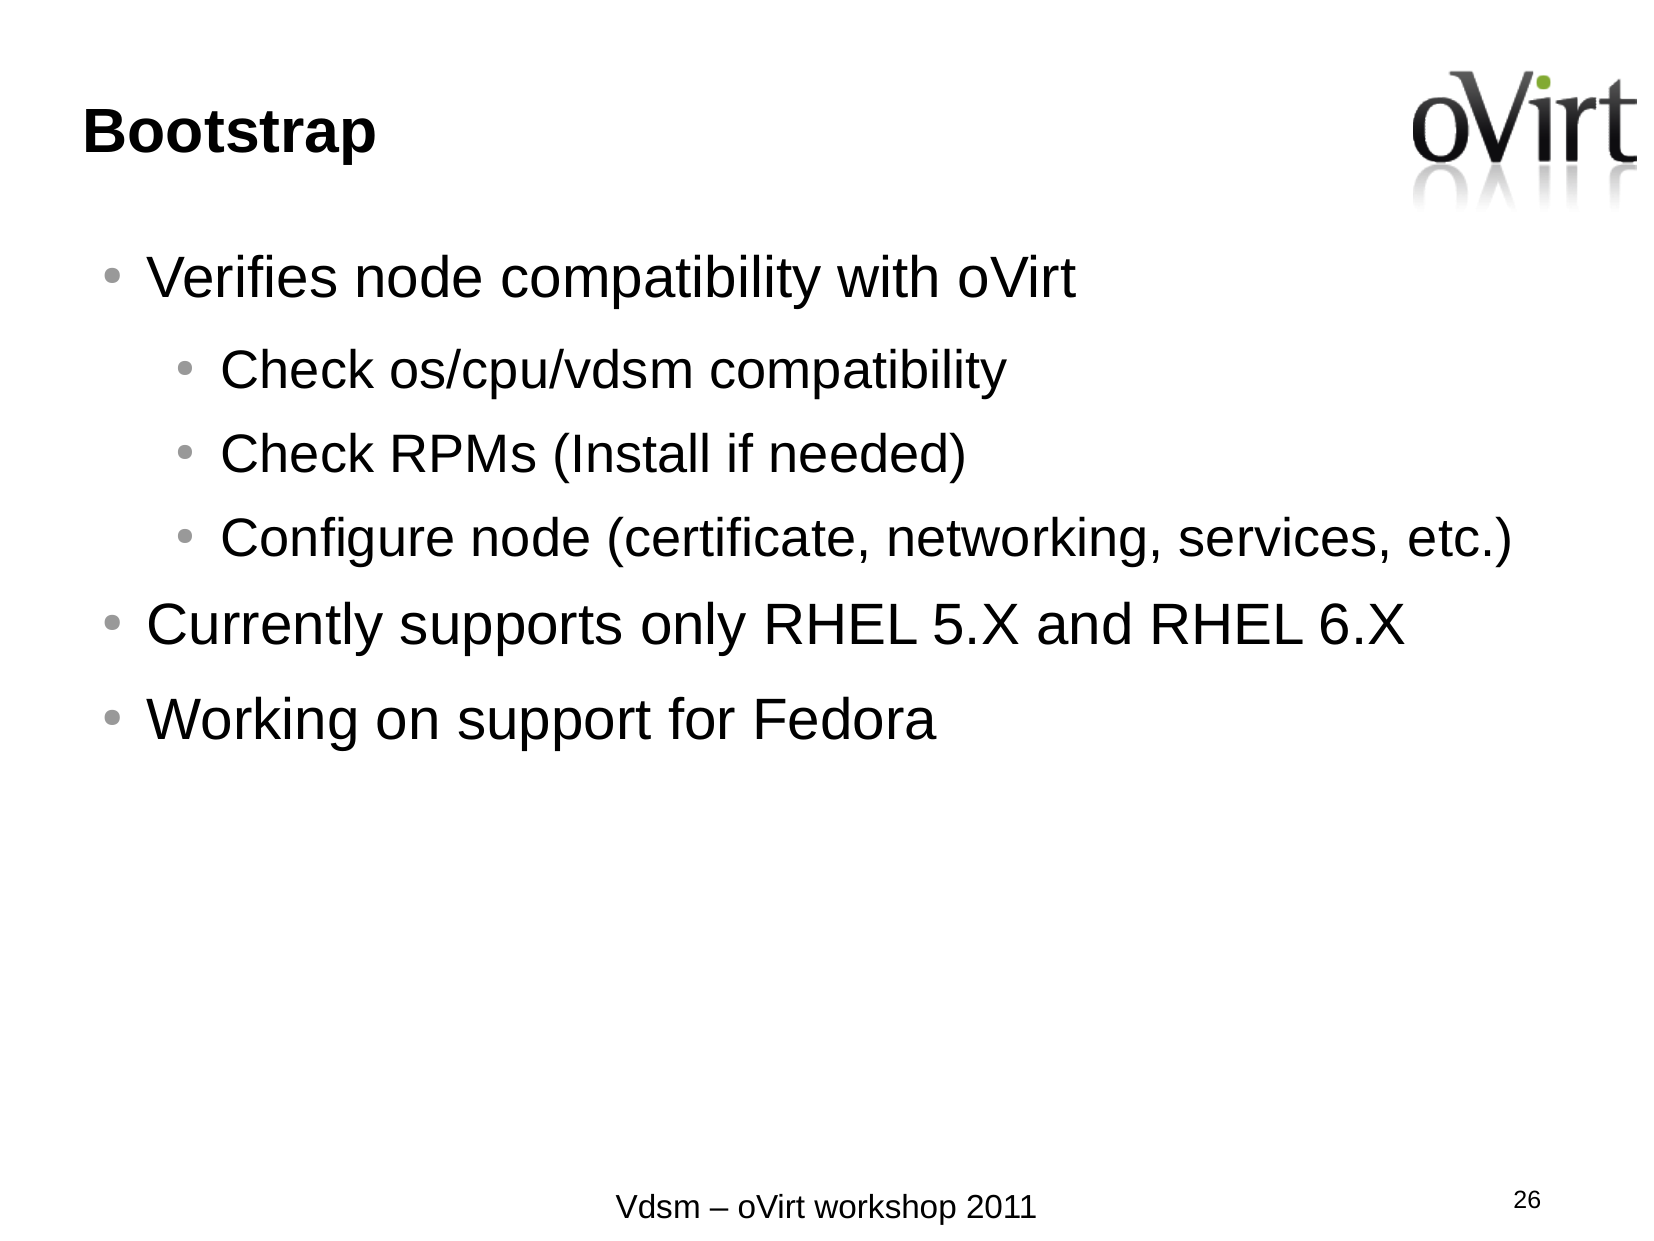

# Bootstrap
Verifies node compatibility with oVirt
Check os/cpu/vdsm compatibility
Check RPMs (Install if needed)
Configure node (certificate, networking, services, etc.)
Currently supports only RHEL 5.X and RHEL 6.X
Working on support for Fedora